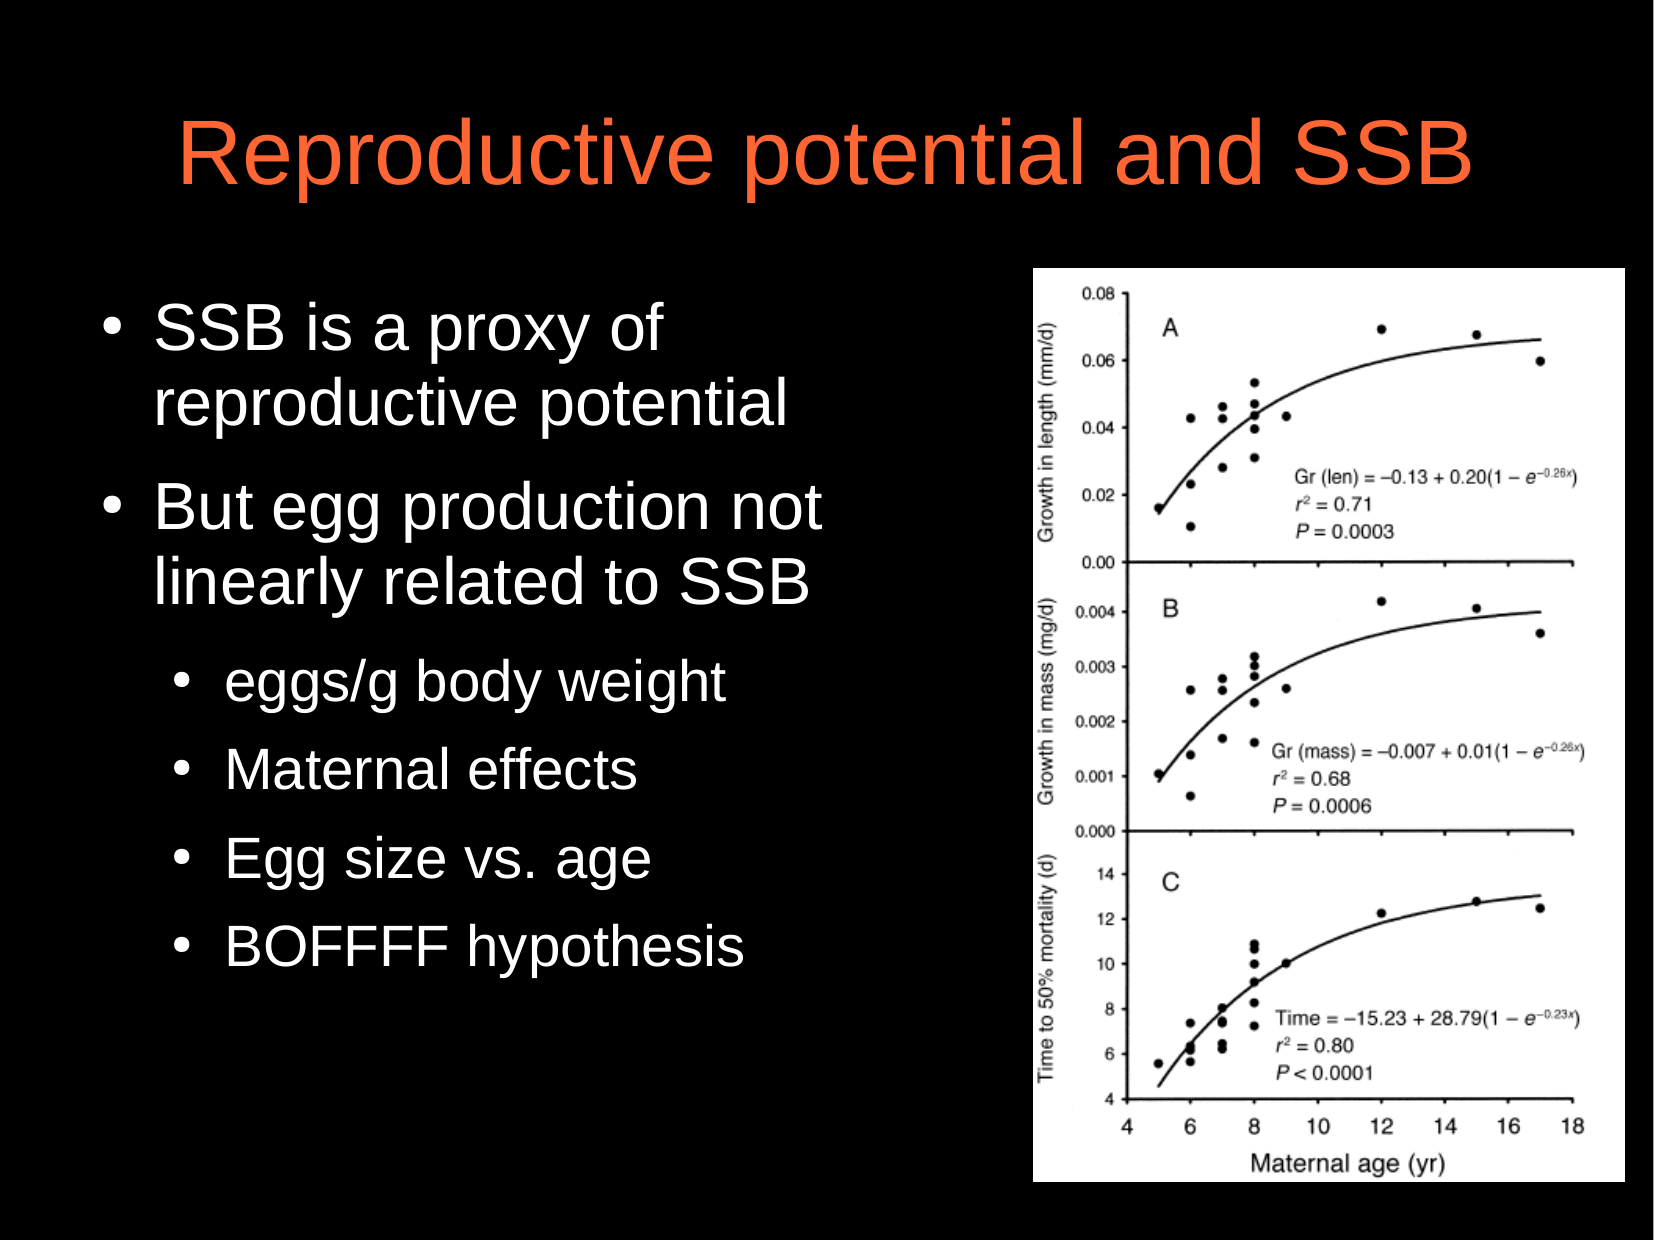

# Reproductive potential and SSB
SSB is a proxy of reproductive potential
But egg production not linearly related to SSB
eggs/g body weight
Maternal effects
Egg size vs. age
BOFFFF hypothesis